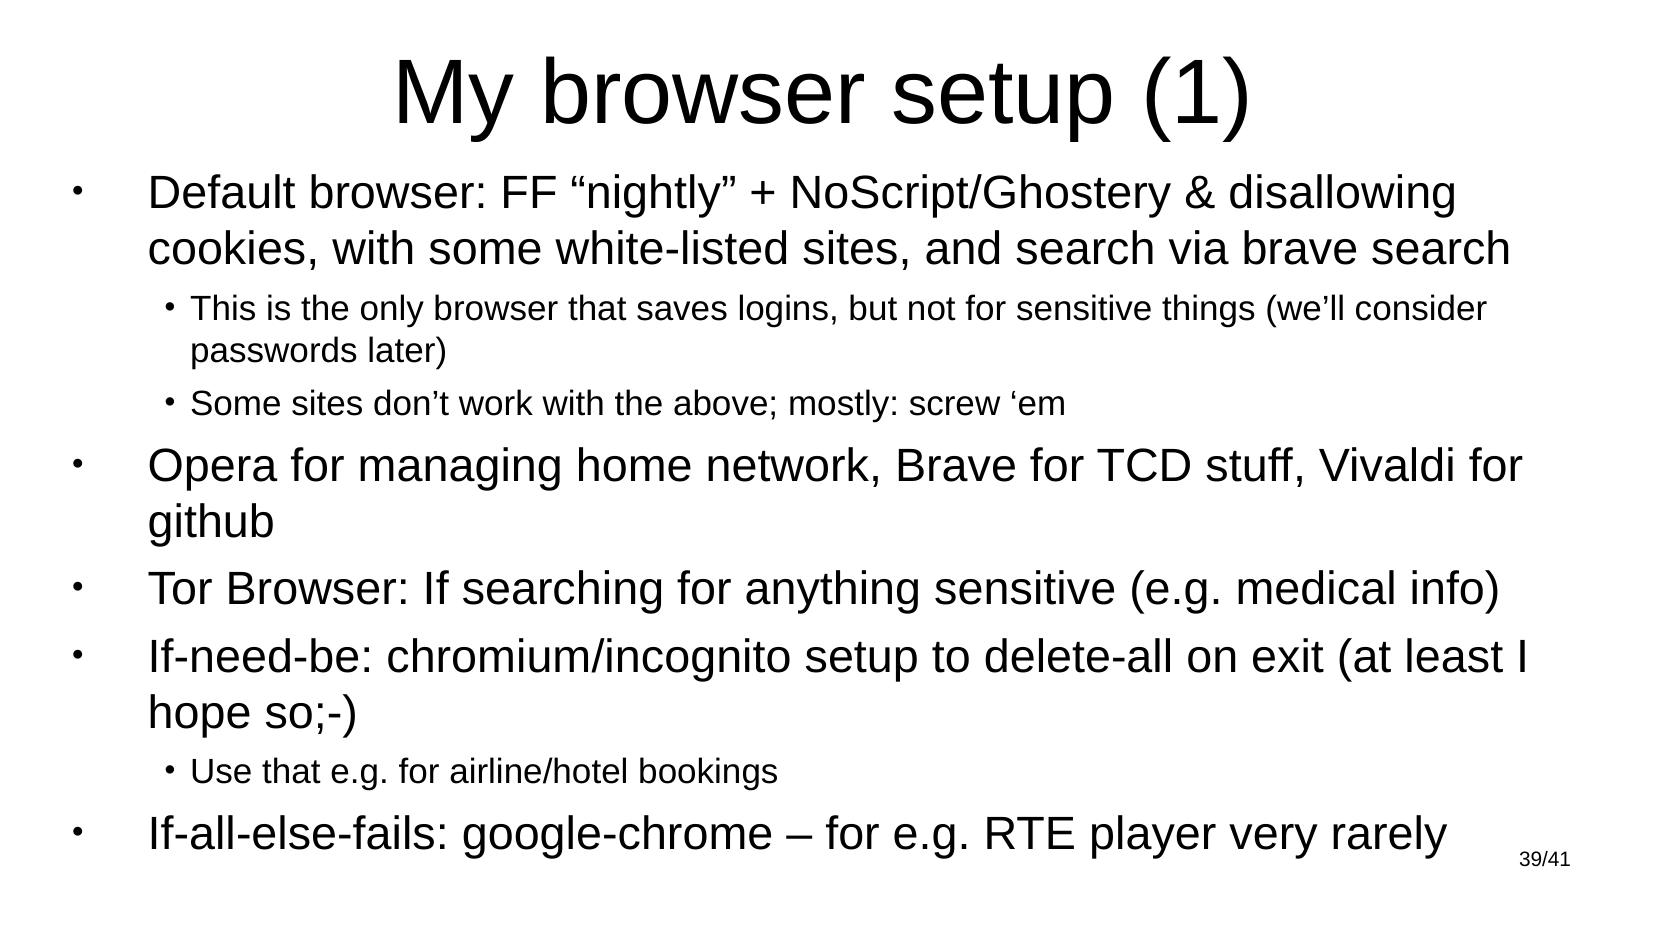

# My browser setup (1)
Default browser: FF “nightly” + NoScript/Ghostery & disallowing cookies, with some white-listed sites, and search via brave search
This is the only browser that saves logins, but not for sensitive things (we’ll consider passwords later)
Some sites don’t work with the above; mostly: screw ‘em
Opera for managing home network, Brave for TCD stuff, Vivaldi for github
Tor Browser: If searching for anything sensitive (e.g. medical info)
If-need-be: chromium/incognito setup to delete-all on exit (at least I hope so;-)
Use that e.g. for airline/hotel bookings
If-all-else-fails: google-chrome – for e.g. RTE player very rarely
39